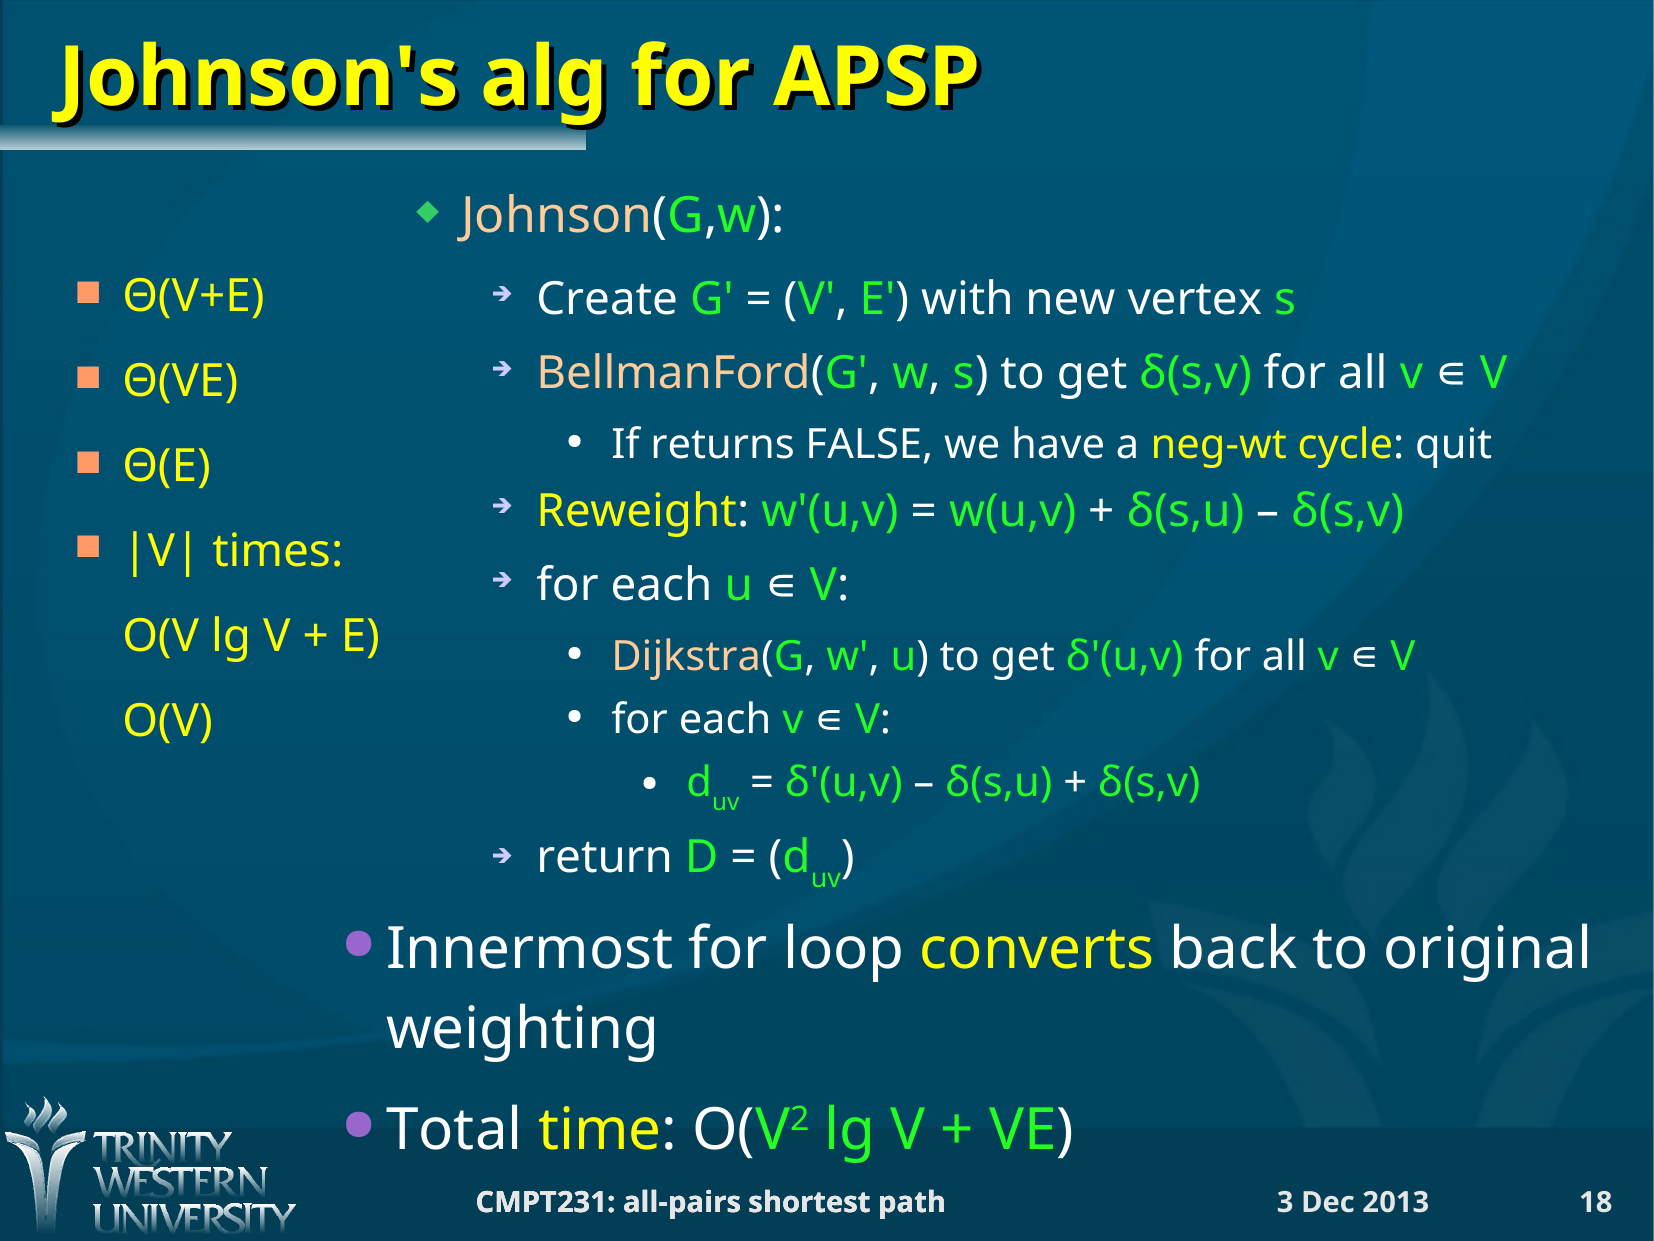

# Johnson's alg for APSP
Johnson(G,w):
Create G' = (V', E') with new vertex s
BellmanFord(G', w, s) to get δ(s,v) for all v ∊ V
If returns FALSE, we have a neg-wt cycle: quit
Reweight: w'(u,v) = w(u,v) + δ(s,u) – δ(s,v)
for each u ∊ V:
Dijkstra(G, w', u) to get δ'(u,v) for all v ∊ V
for each v ∊ V:
duv = δ'(u,v) – δ(s,u) + δ(s,v)
return D = (duv)
Innermost for loop converts back to original weighting
Total time: O(V2 lg V + VE)
Θ(V+E)
Θ(VE)
Θ(E)
|V| times:
O(V lg V + E)
O(V)
CMPT231: all-pairs shortest path
3 Dec 2013
18